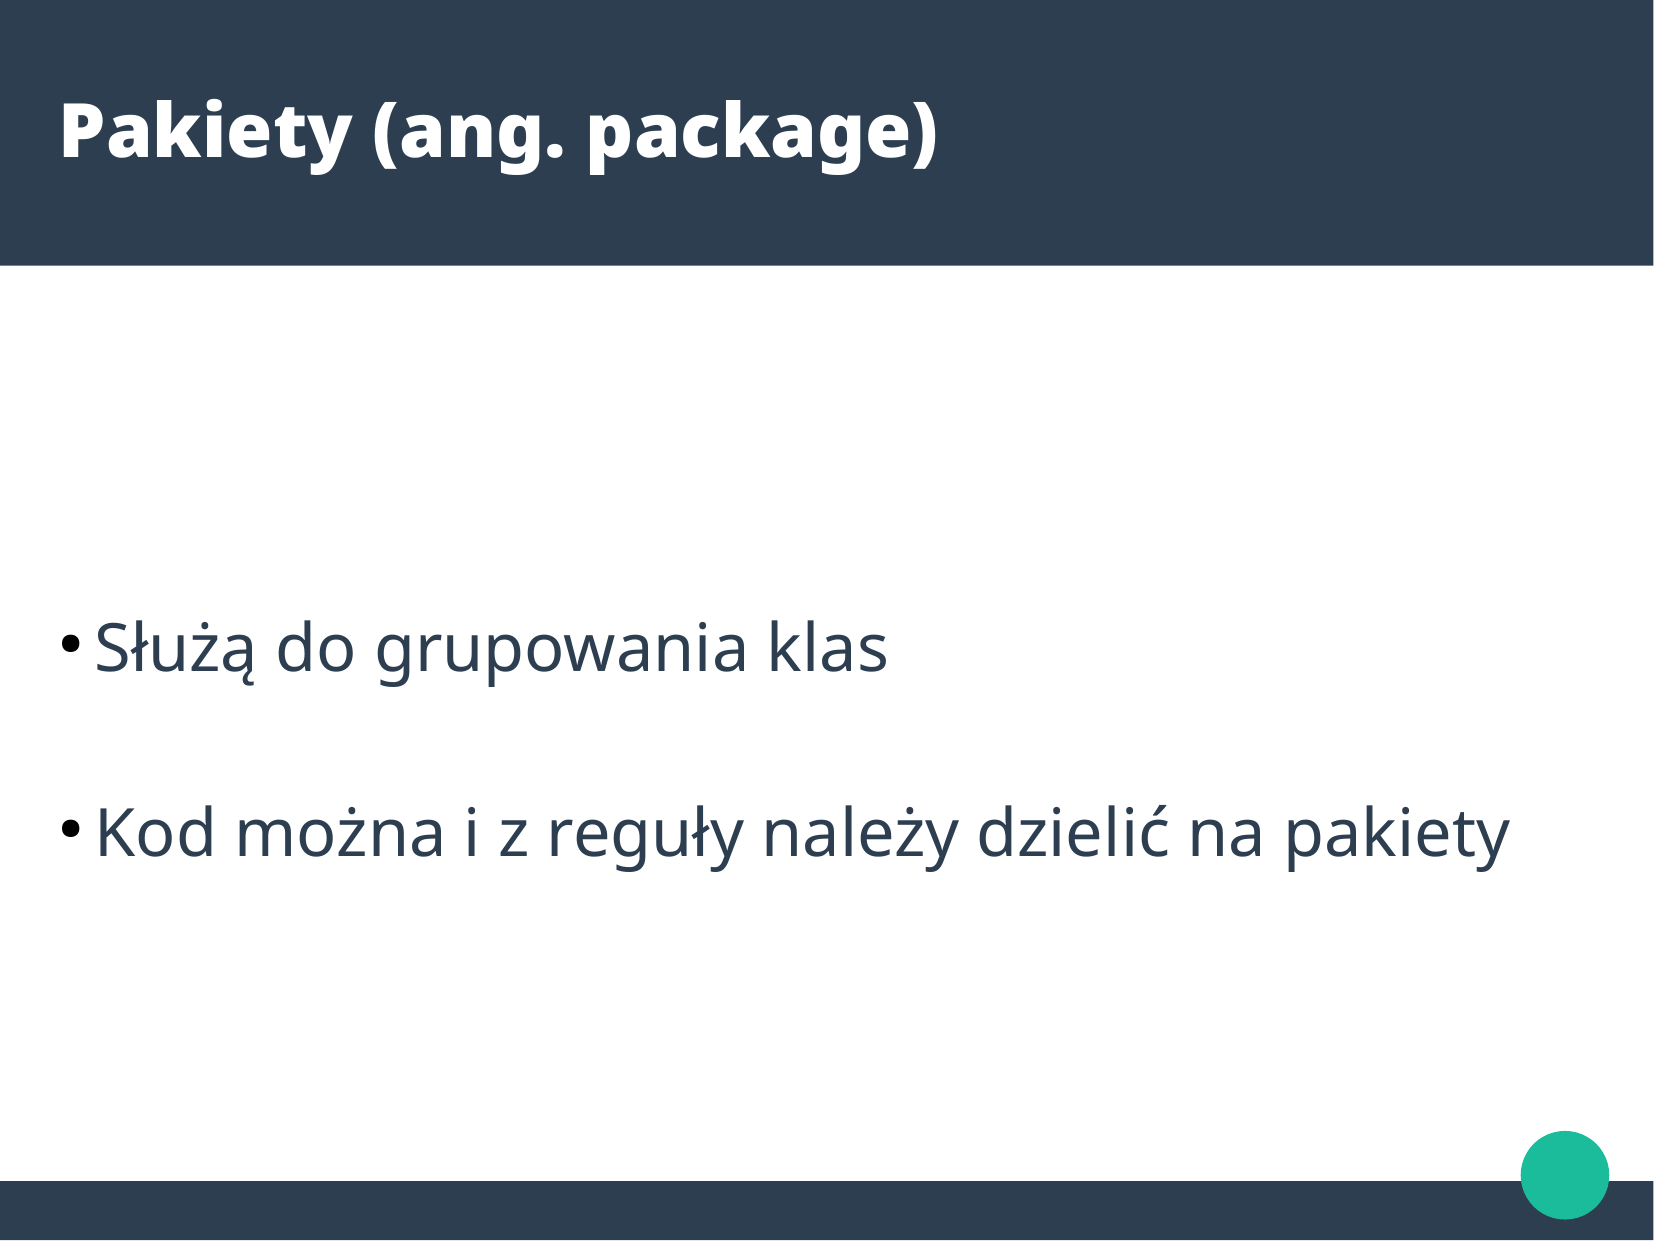

# Pakiety (ang. package)
Służą do grupowania klas
Kod można i z reguły należy dzielić na pakiety